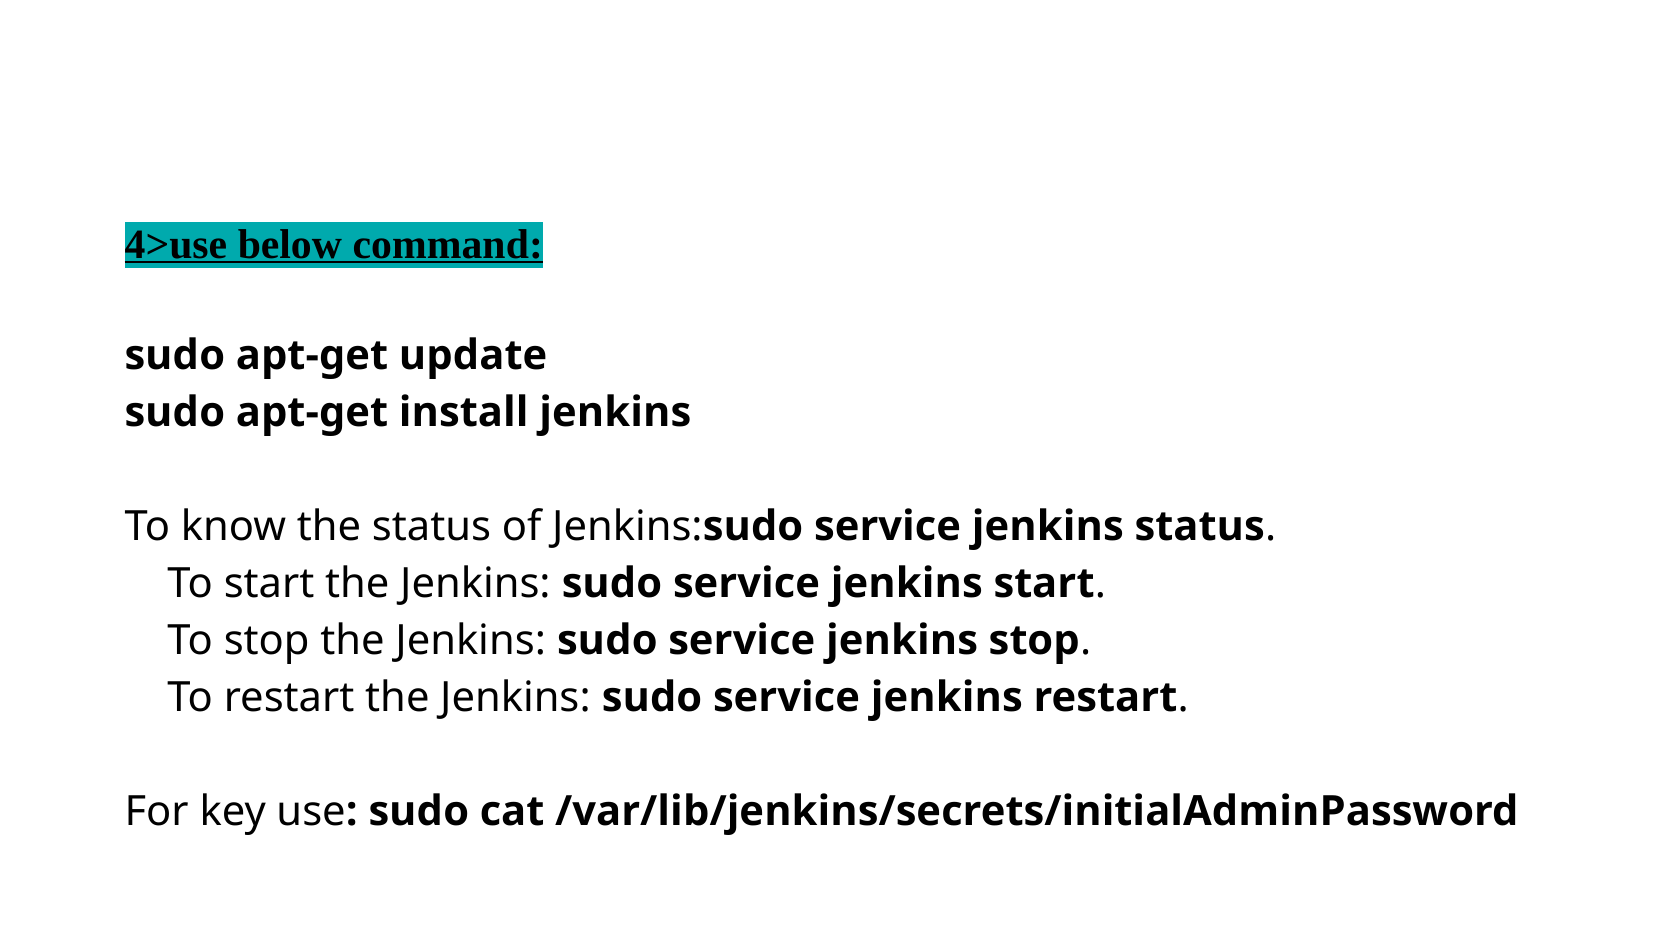

# 4>use below command:
sudo apt-get update
sudo apt-get install jenkins
To know the status of Jenkins:sudo service jenkins status.
 To start the Jenkins: sudo service jenkins start.
 To stop the Jenkins: sudo service jenkins stop.
 To restart the Jenkins: sudo service jenkins restart.
For key use: sudo cat /var/lib/jenkins/secrets/initialAdminPassword